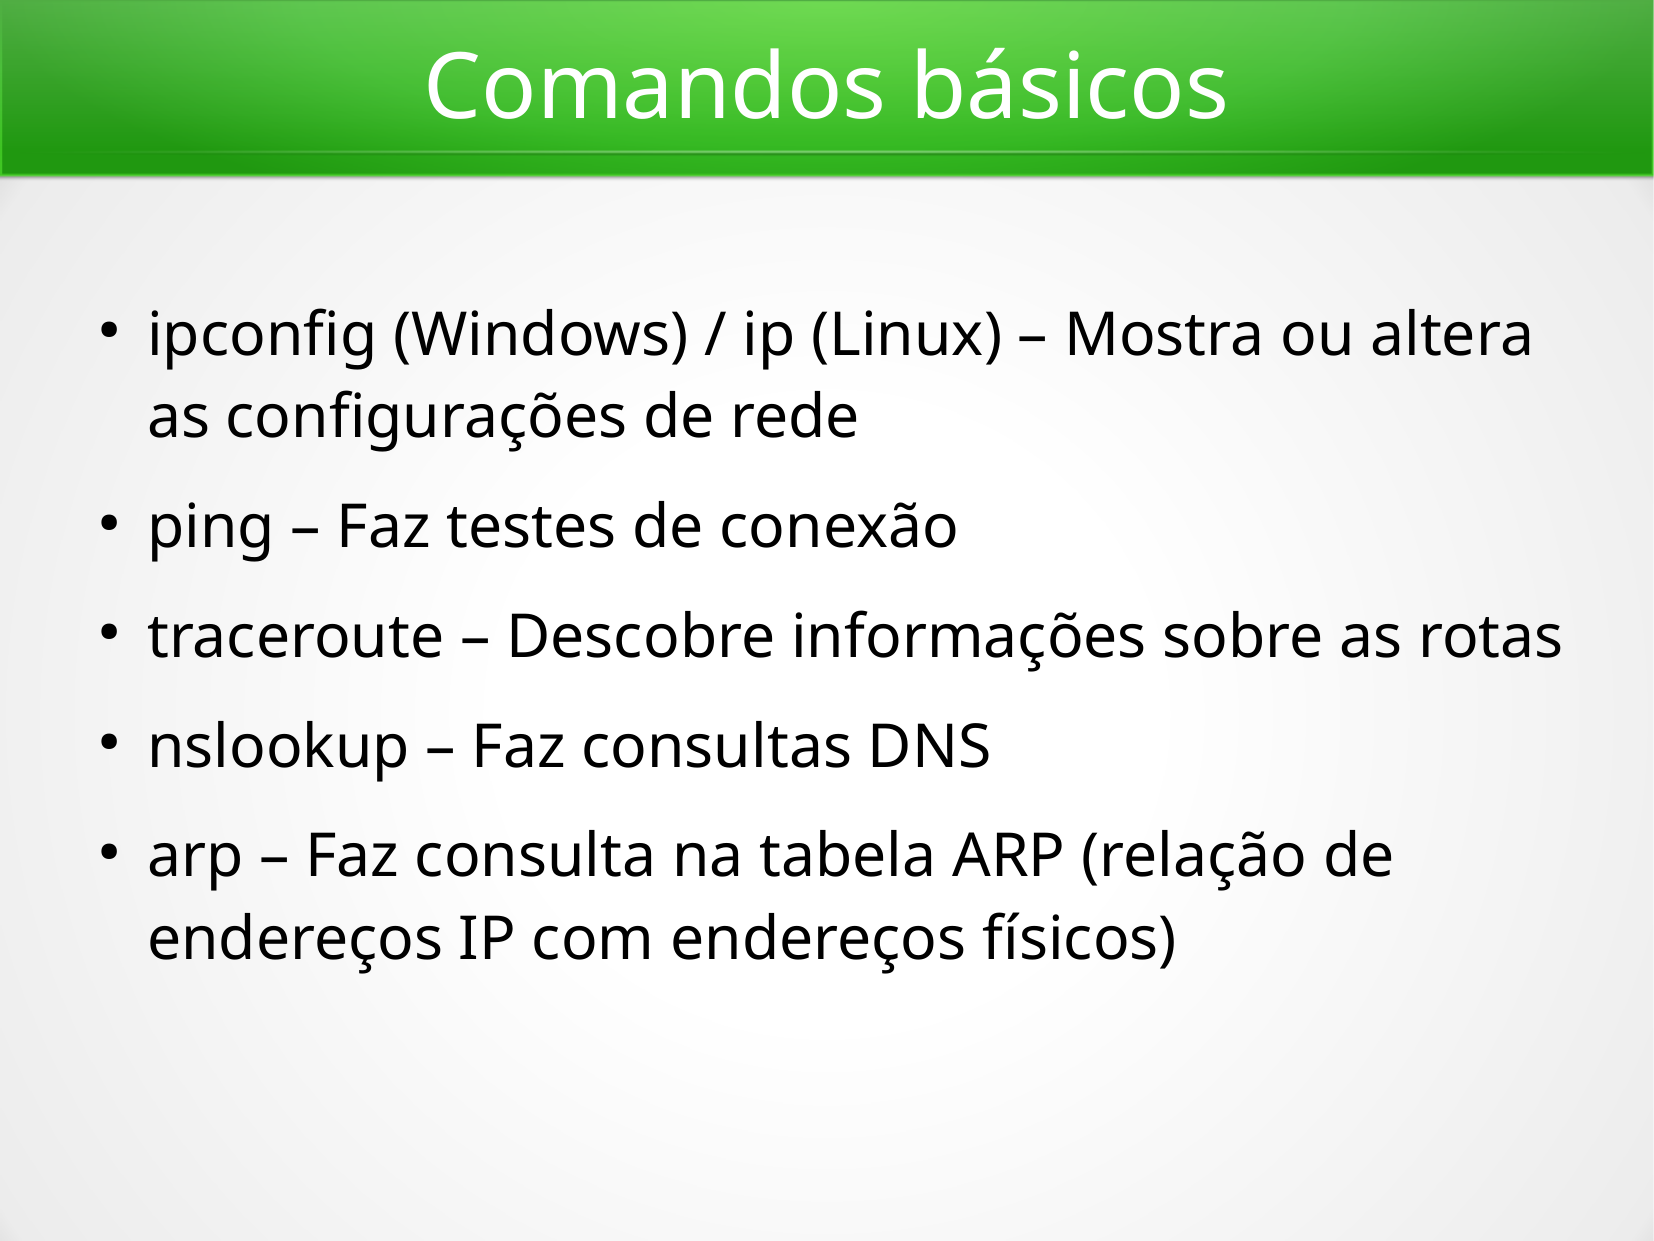

# Comandos básicos
ipconfig (Windows) / ip (Linux) – Mostra ou altera as configurações de rede
ping – Faz testes de conexão
traceroute – Descobre informações sobre as rotas
nslookup – Faz consultas DNS
arp – Faz consulta na tabela ARP (relação de endereços IP com endereços físicos)